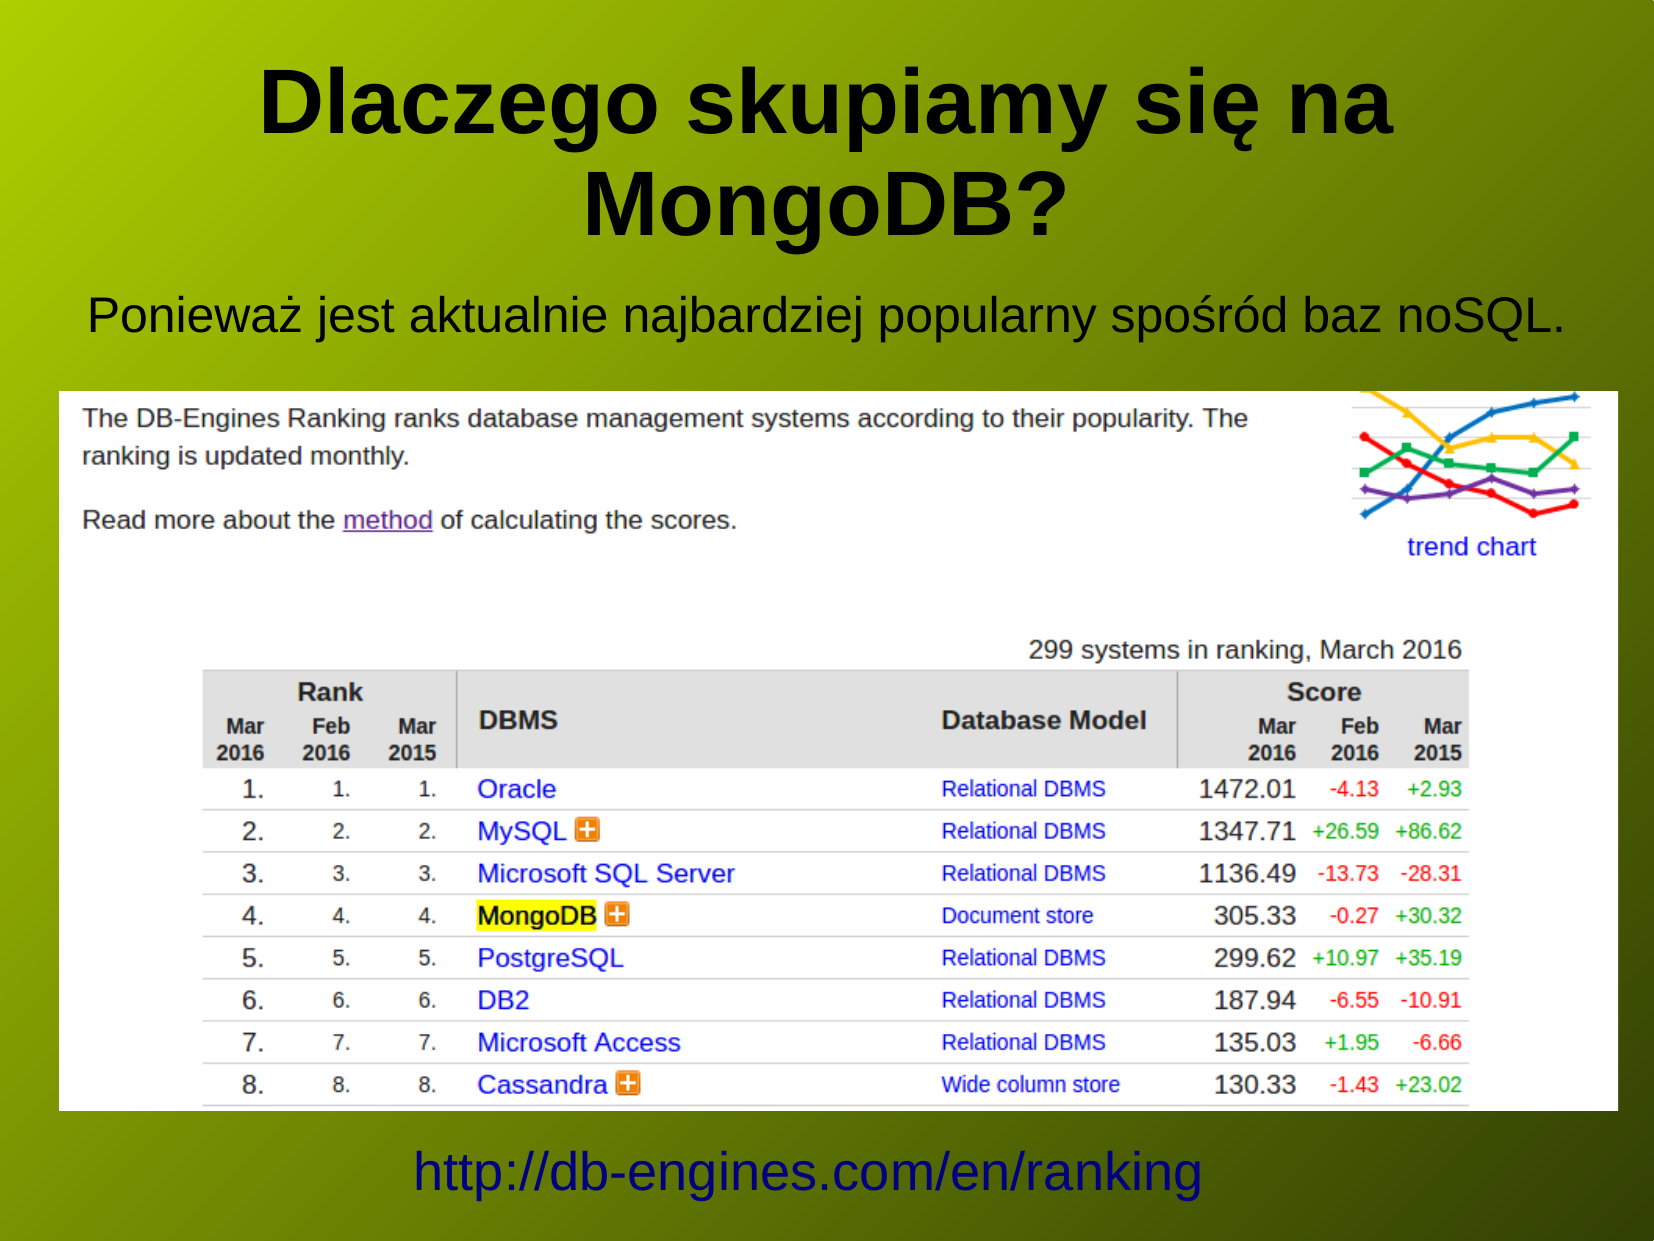

# Dlaczego skupiamy się na MongoDB?
Ponieważ jest aktualnie najbardziej popularny spośród baz noSQL.
http://db-engines.com/en/ranking